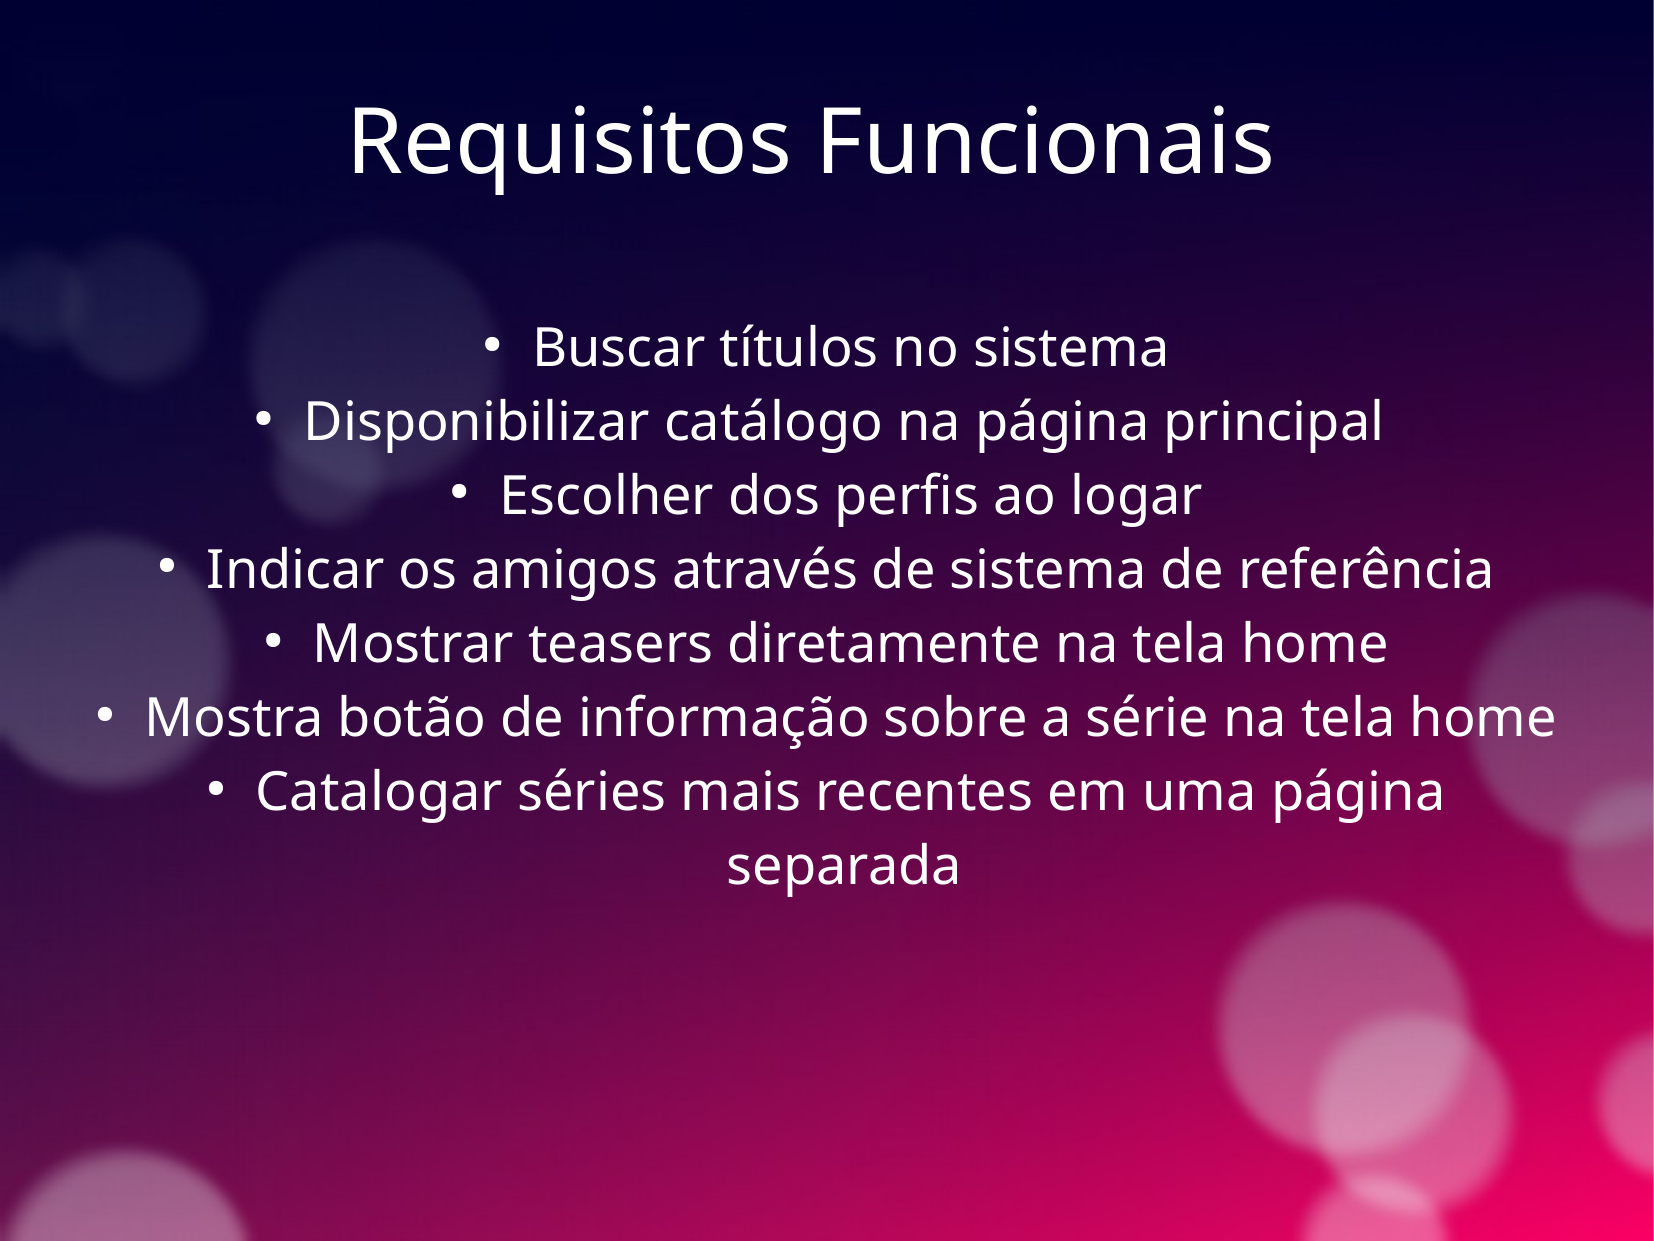

# Requisitos Funcionais
 Buscar títulos no sistema
 Disponibilizar catálogo na página principal
 Escolher dos perfis ao logar
 Indicar os amigos através de sistema de referência
 Mostrar teasers diretamente na tela home
 Mostra botão de informação sobre a série na tela home
 Catalogar séries mais recentes em uma página separada